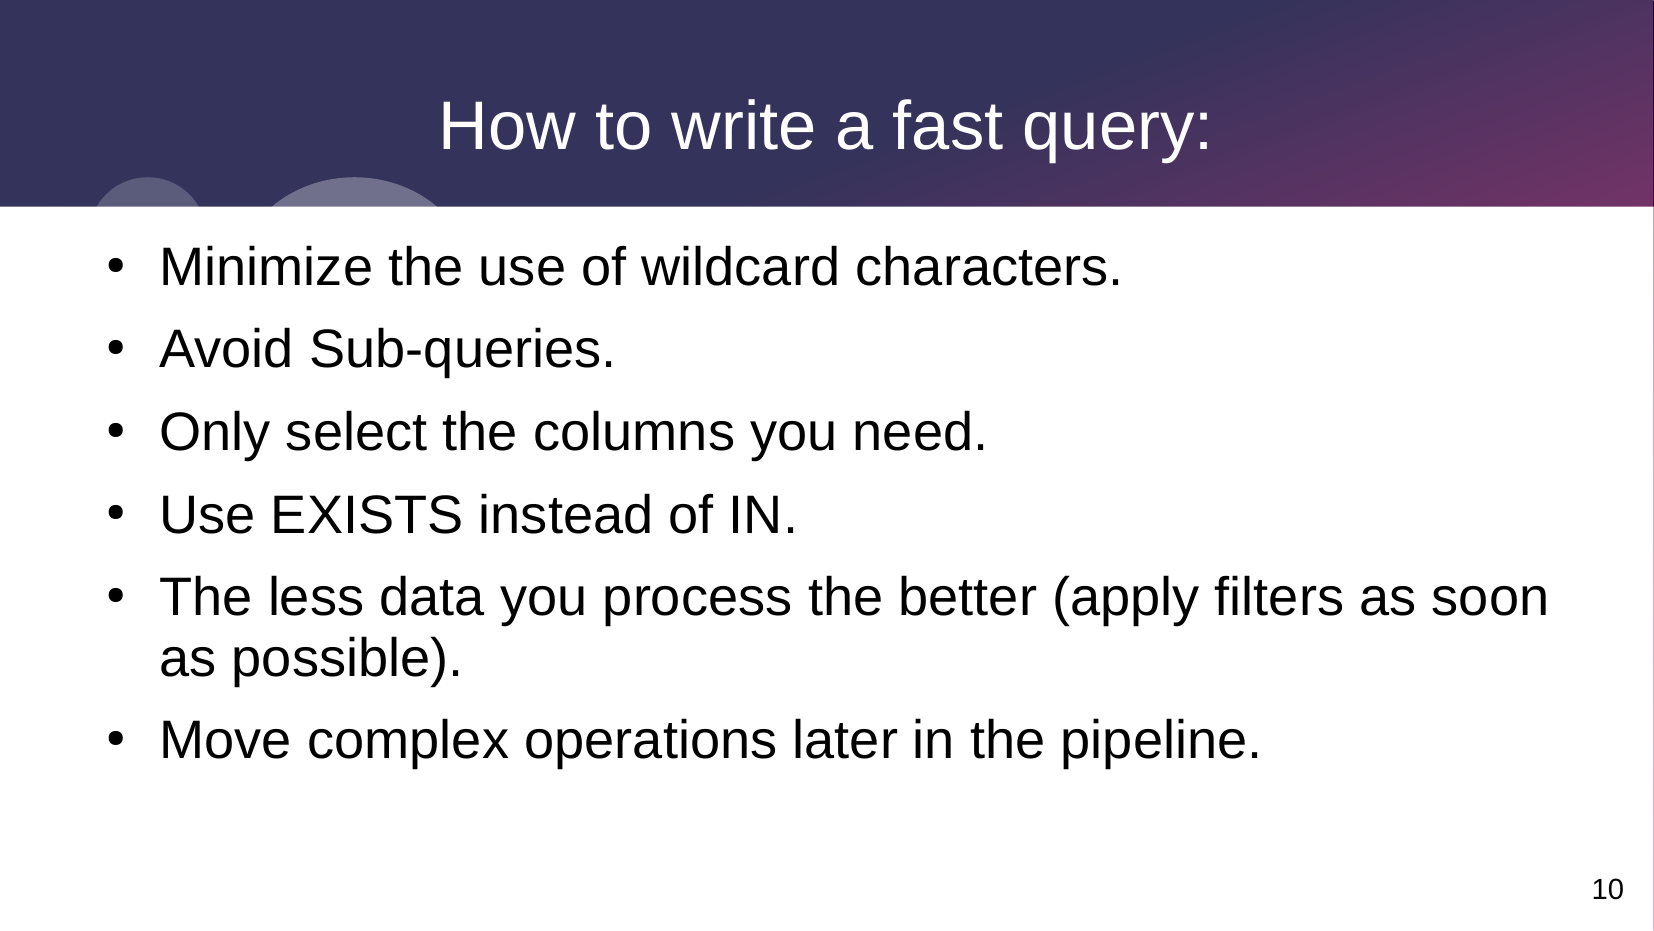

# How to write a fast query:
Minimize the use of wildcard characters.
Avoid Sub-queries.
Only select the columns you need.
Use EXISTS instead of IN.
The less data you process the better (apply filters as soon as possible).
Move complex operations later in the pipeline.